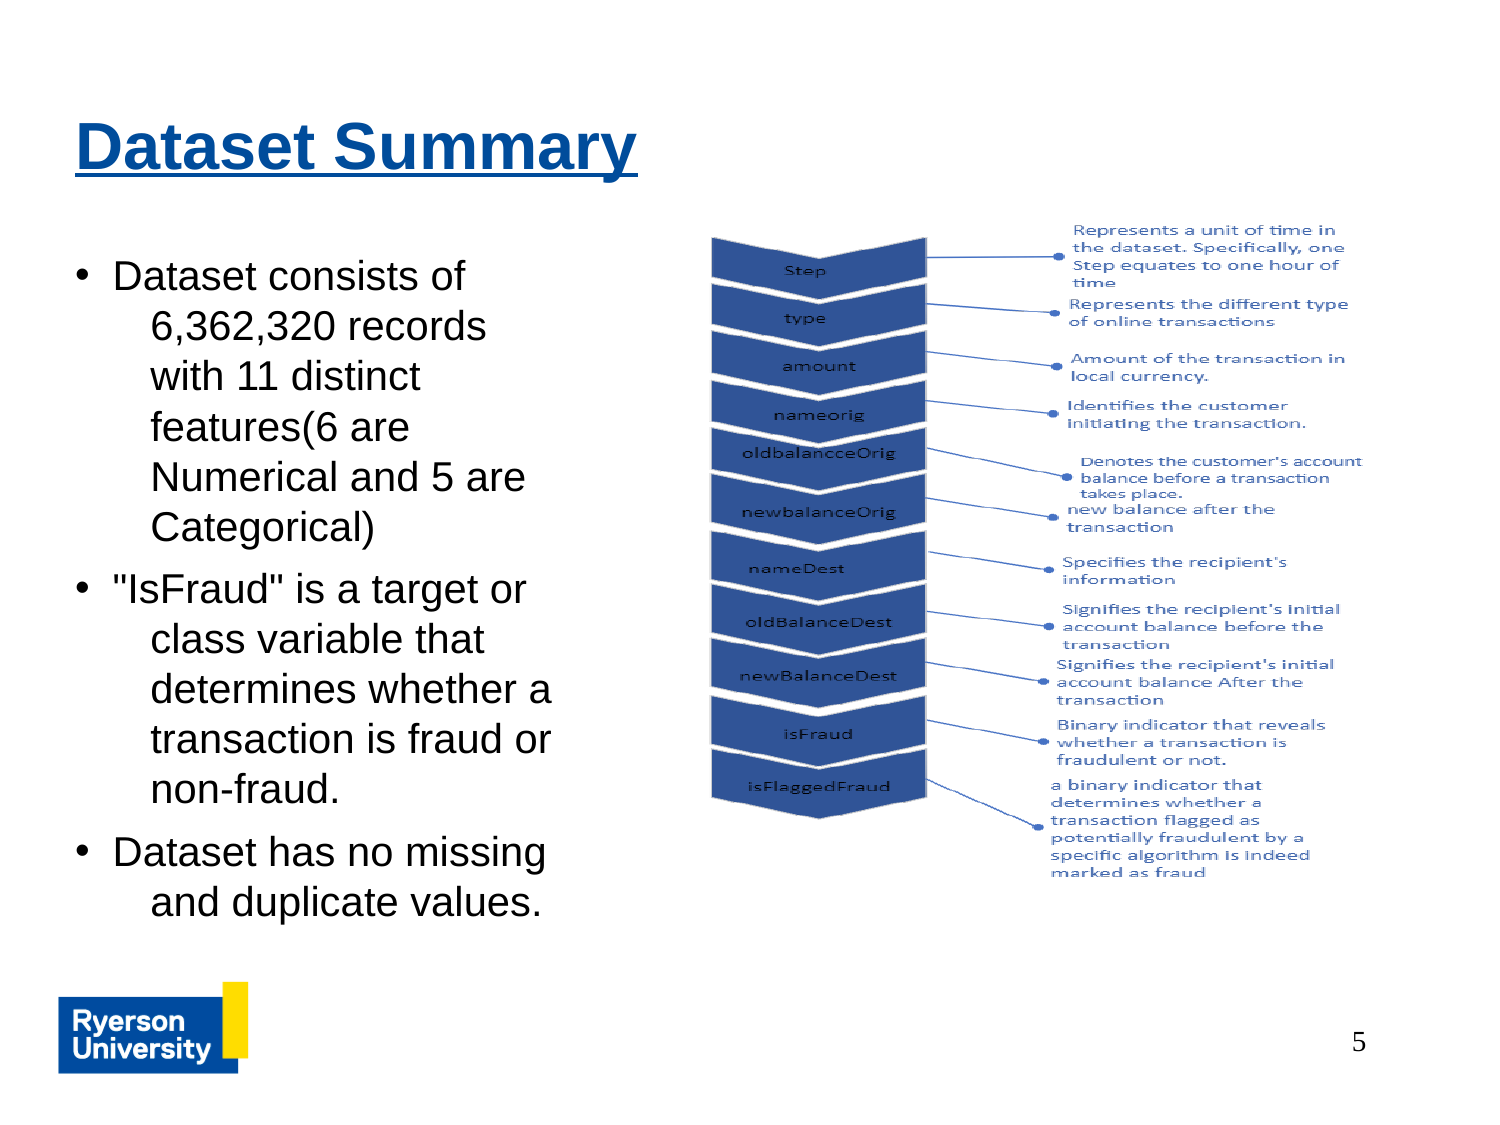

# Dataset Summary
Dataset consists of 6,362,320 records with 11 distinct features(6 are Numerical and 5 are Categorical)
"IsFraud" is a target or  class variable that determines whether a transaction is fraud or non-fraud.
Dataset has no missing and duplicate values.